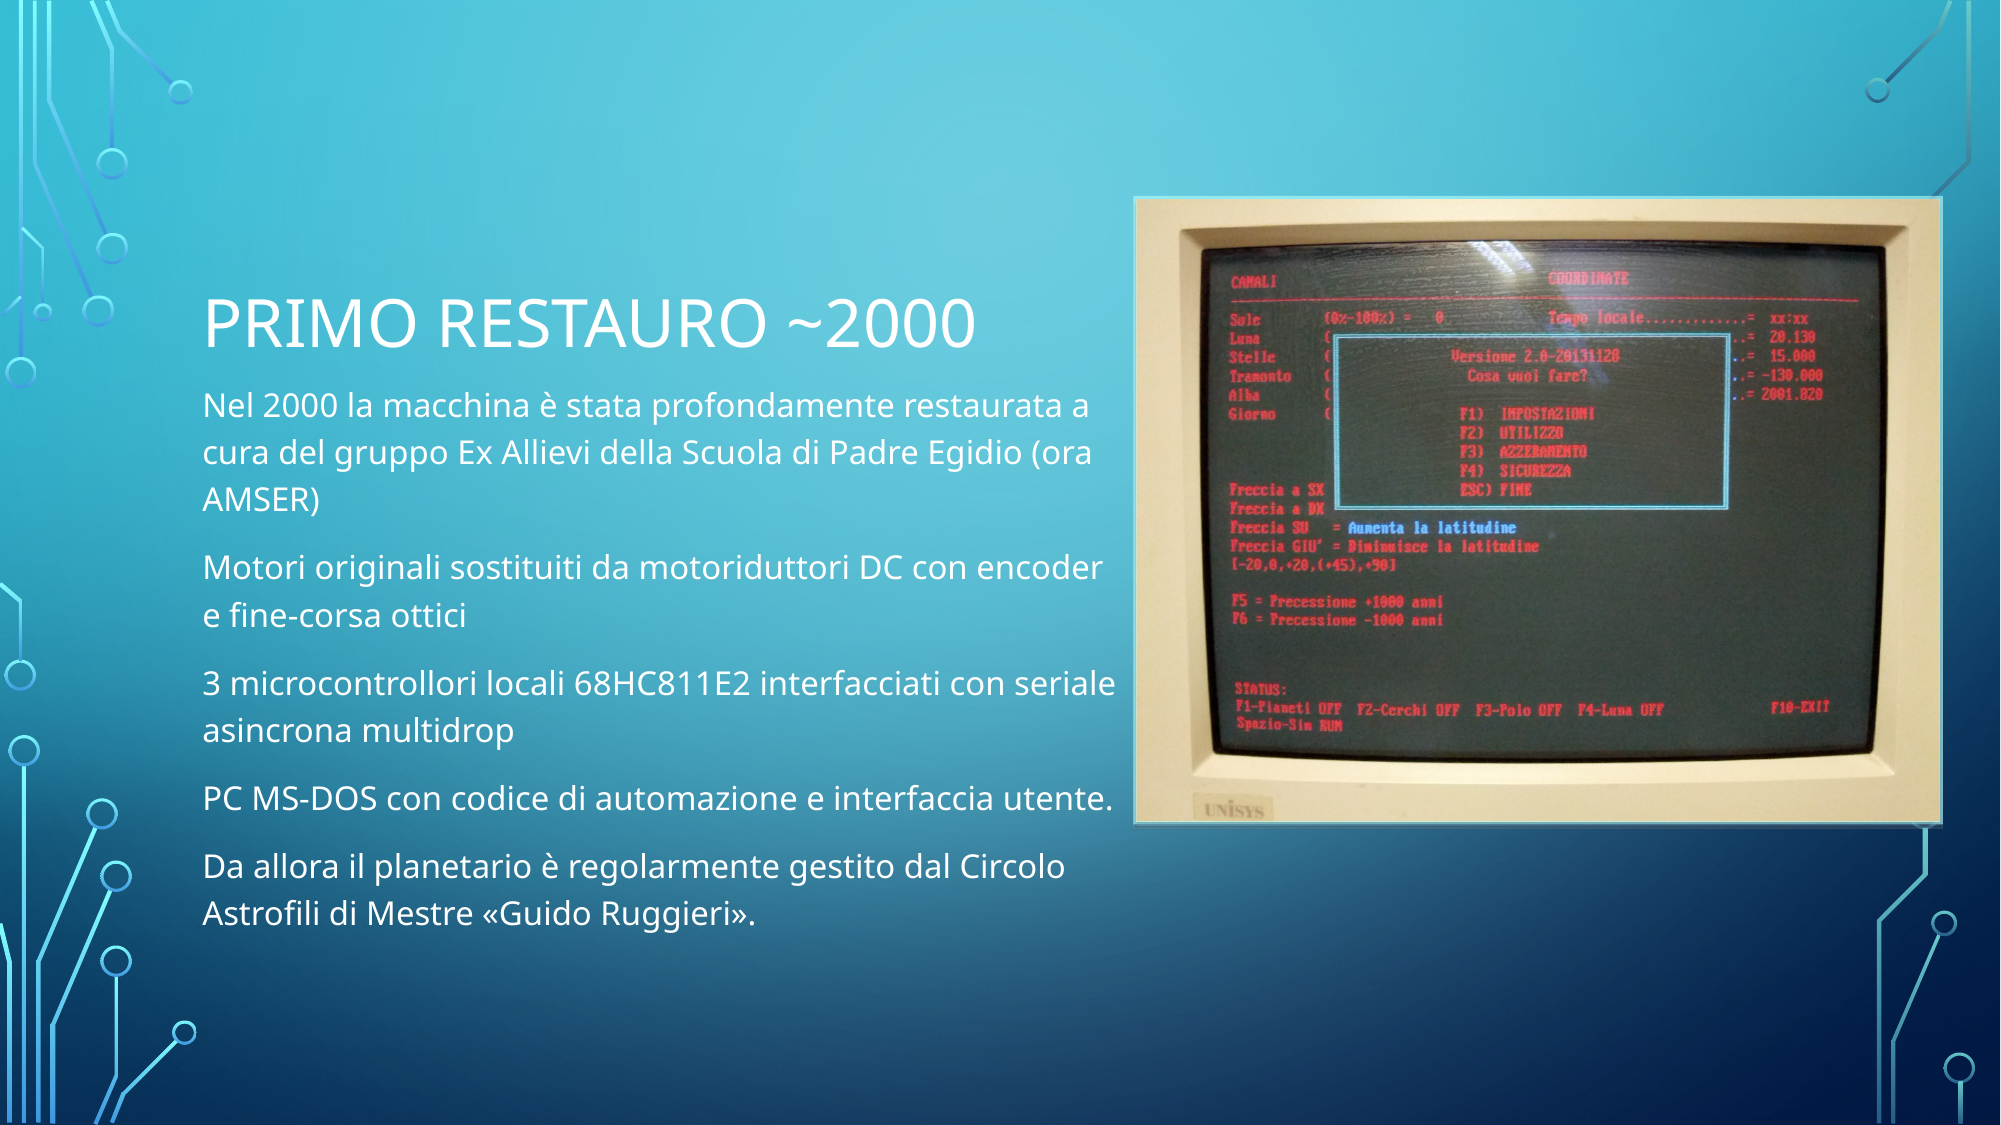

# Primo restauro ~2000
Nel 2000 la macchina è stata profondamente restaurata a cura del gruppo Ex Allievi della Scuola di Padre Egidio (ora AMSER)
Motori originali sostituiti da motoriduttori DC con encoder e fine-corsa ottici
3 microcontrollori locali 68HC811E2 interfacciati con seriale asincrona multidrop
PC MS-DOS con codice di automazione e interfaccia utente.
Da allora il planetario è regolarmente gestito dal Circolo Astrofili di Mestre «Guido Ruggieri».